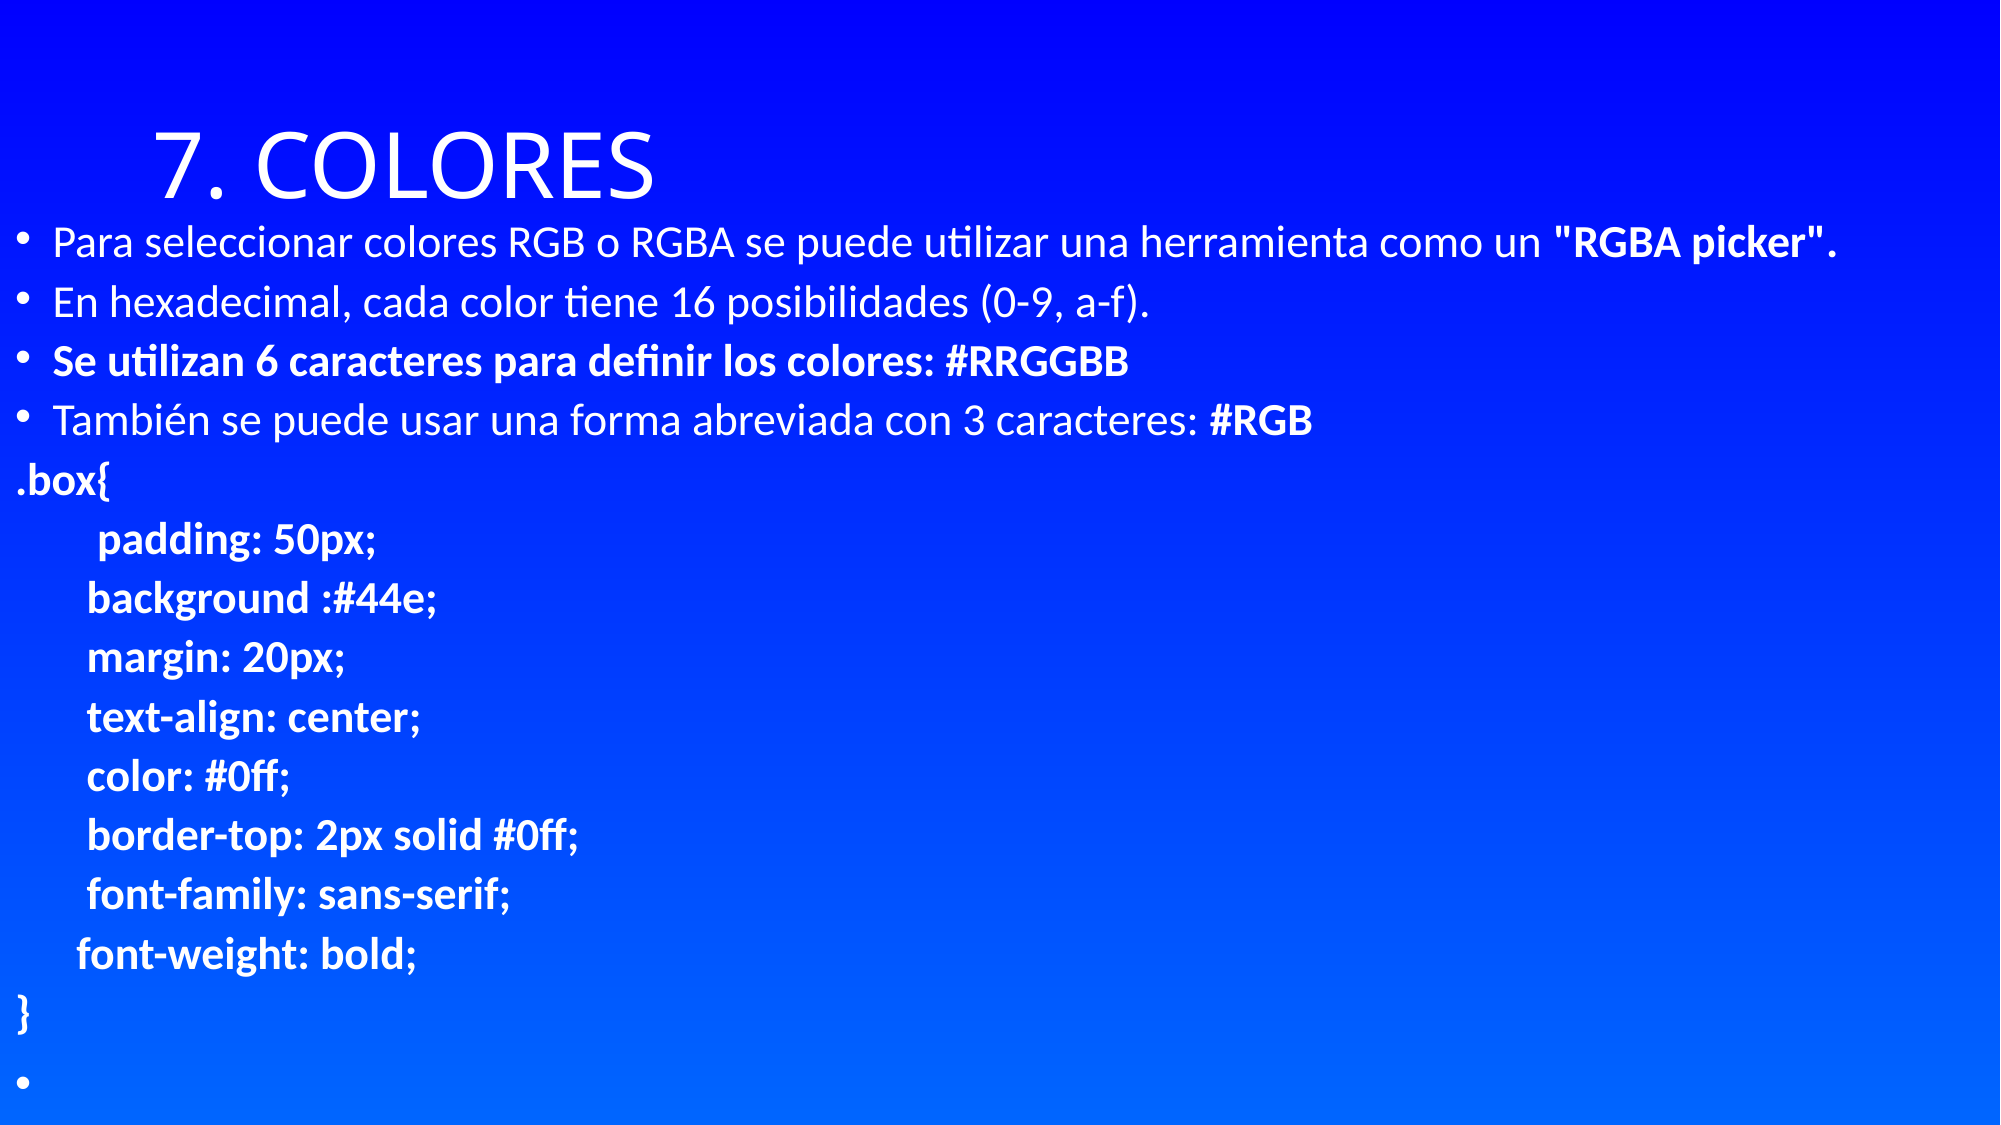

# 7. COLORES
Para seleccionar colores RGB o RGBA se puede utilizar una herramienta como un "RGBA picker".
En hexadecimal, cada color tiene 16 posibilidades (0-9, a-f).
Se utilizan 6 caracteres para definir los colores: #RRGGBB
También se puede usar una forma abreviada con 3 caracteres: #RGB
.box{
 padding: 50px;
 background :#44e;
 margin: 20px;
 text-align: center;
 color: #0ff;
 border-top: 2px solid #0ff;
 font-family: sans-serif;
 font-weight: bold;
}